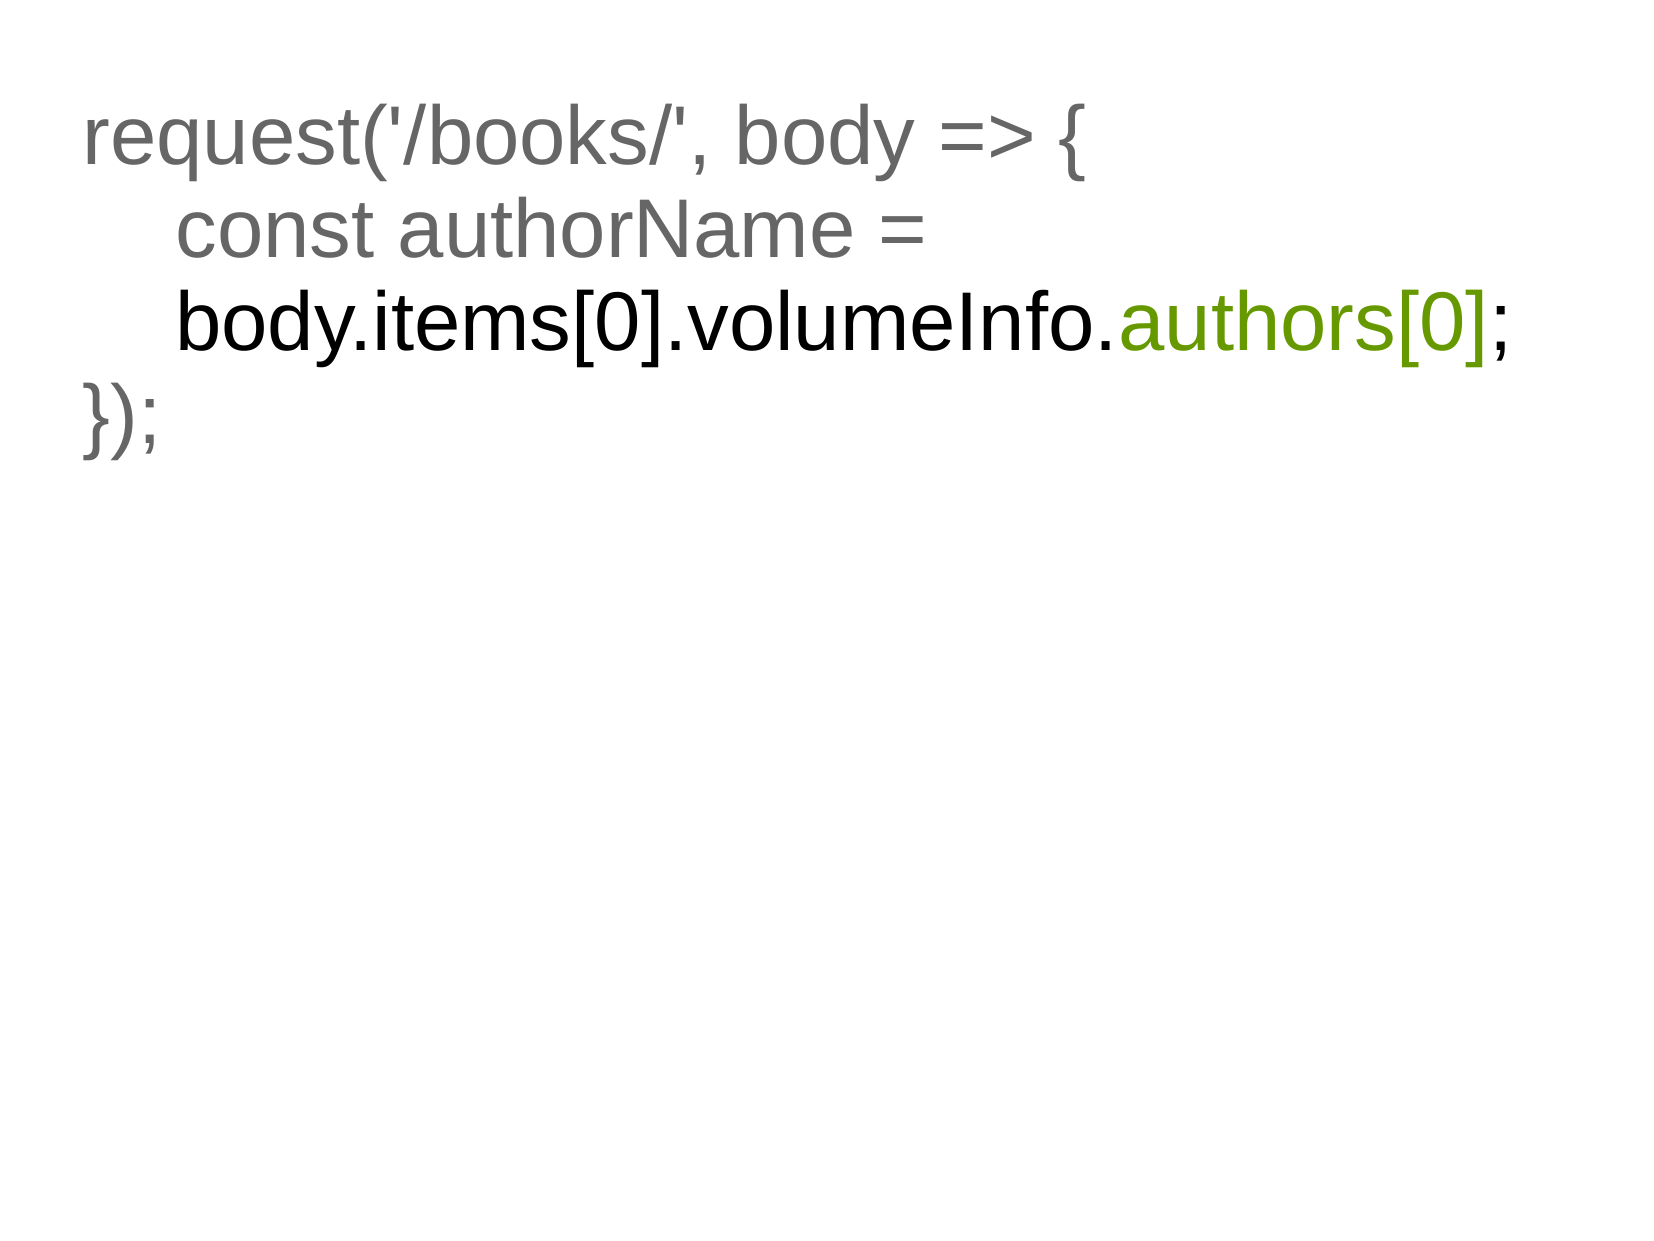

# request('/books/', body => {
 const authorName =
 body.items[0].volumeInfo.authors[0];
});